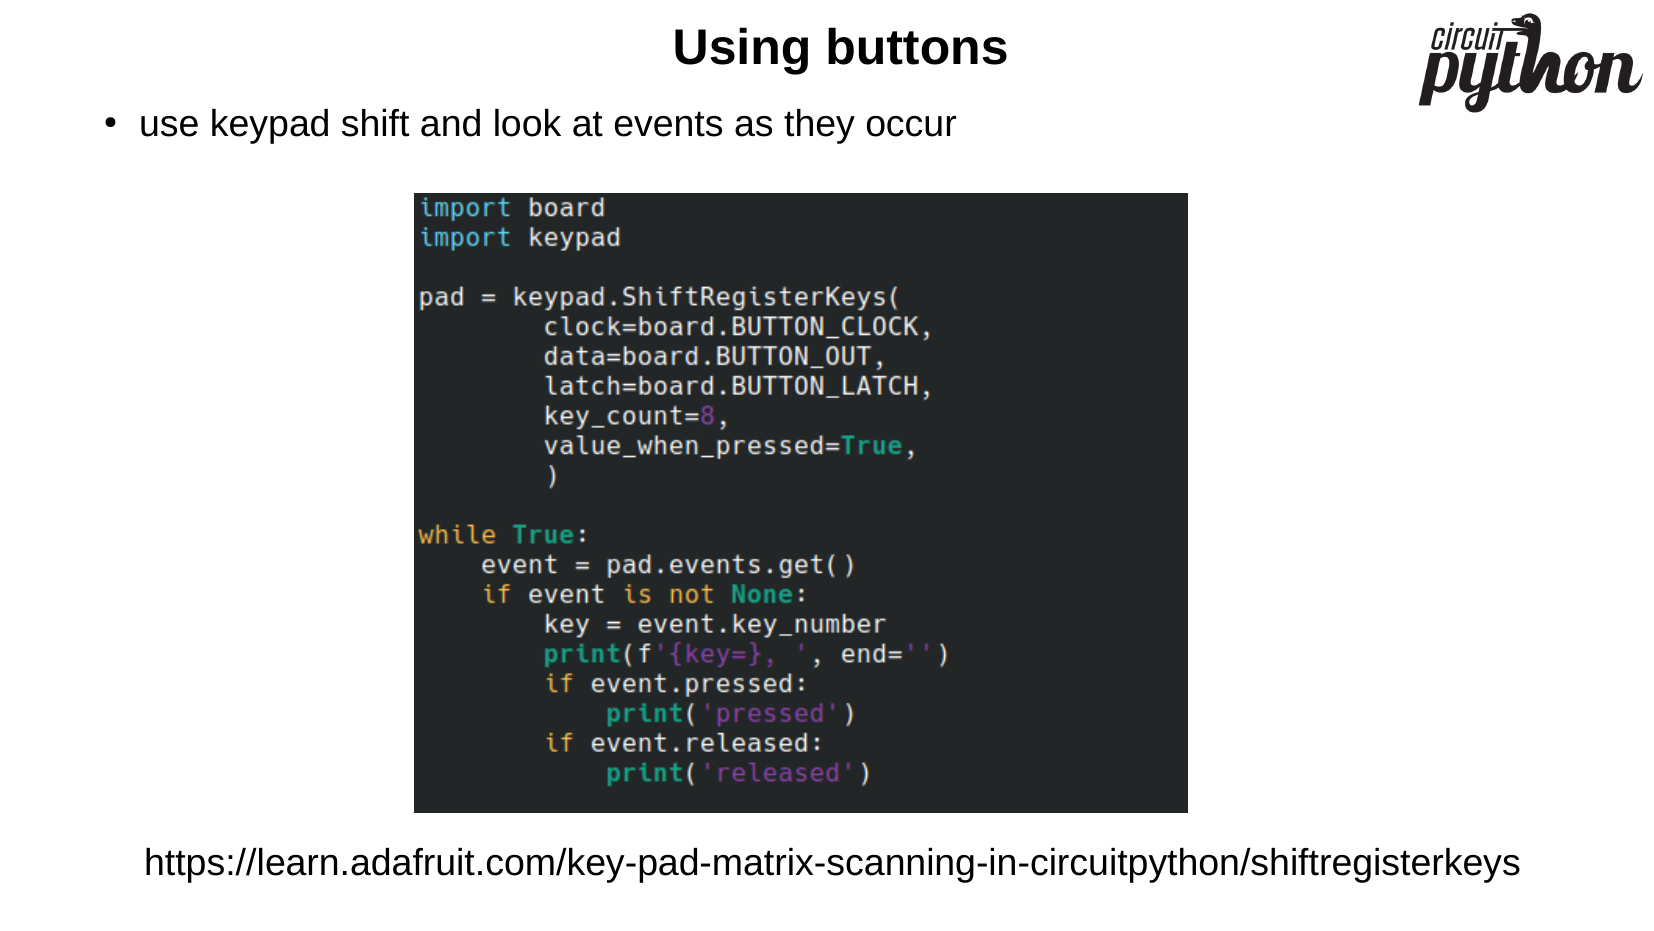

Using buttons
use keypad shift and look at events as they occur
https://learn.adafruit.com/key-pad-matrix-scanning-in-circuitpython/shiftregisterkeys